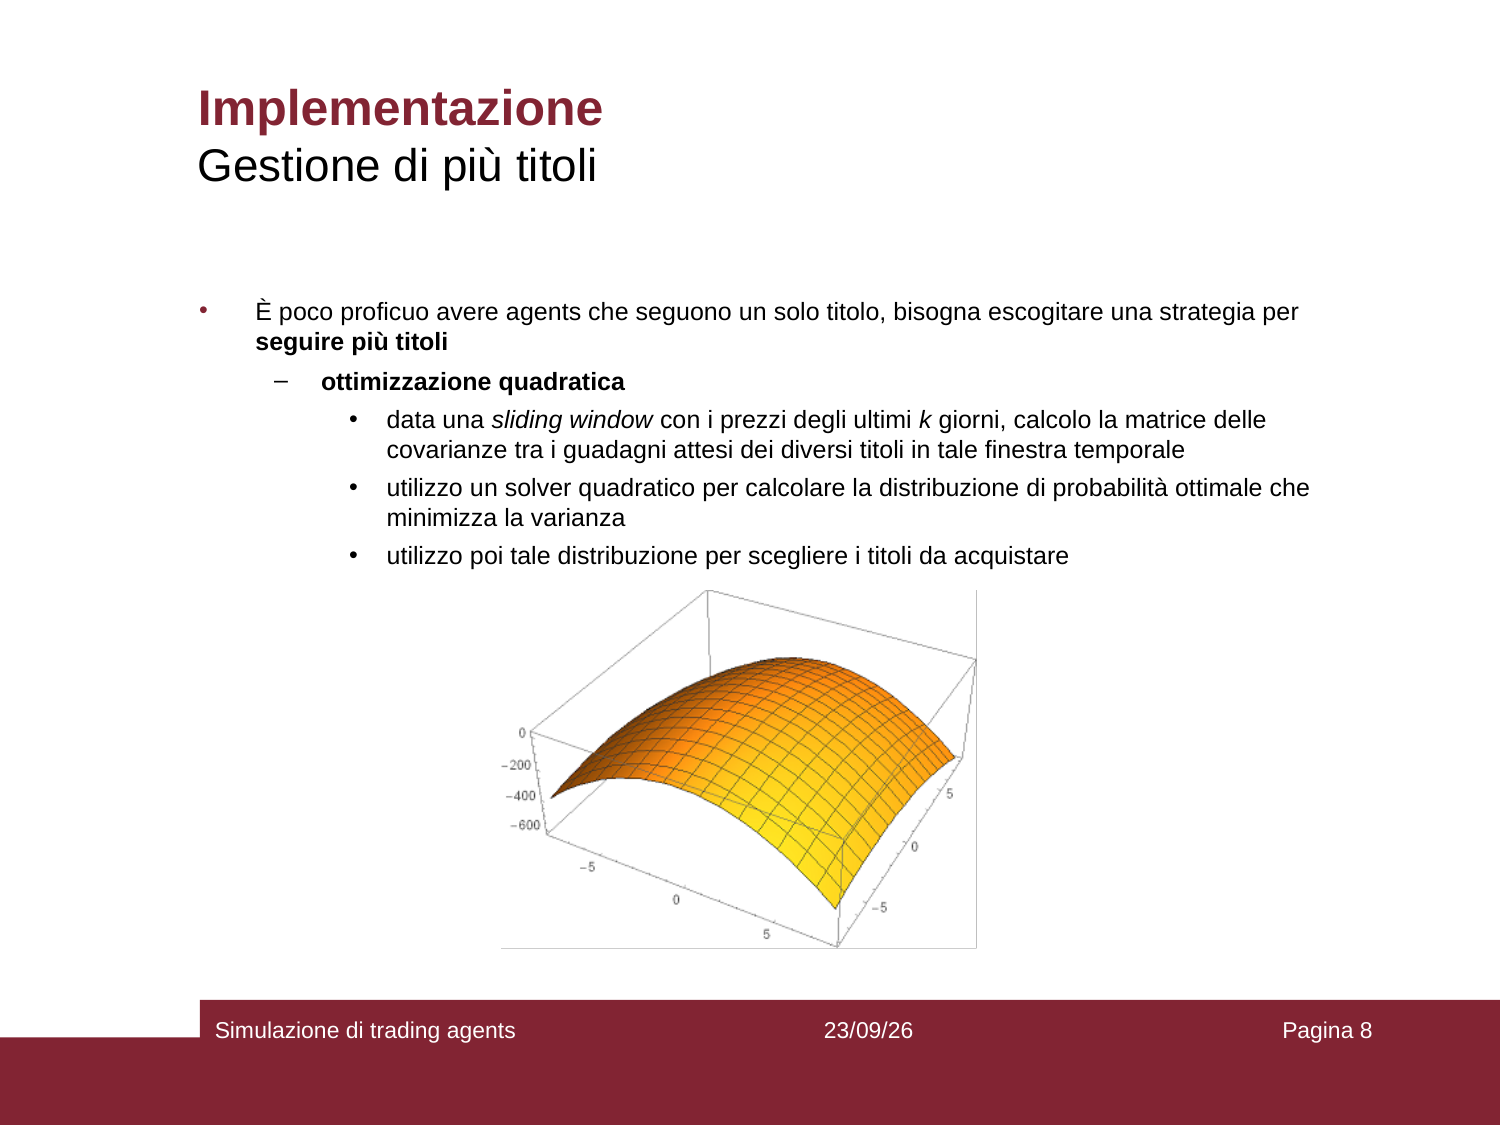

# Implementazione
Gestione di più titoli
È poco proficuo avere agents che seguono un solo titolo, bisogna escogitare una strategia per seguire più titoli
ottimizzazione quadratica
data una sliding window con i prezzi degli ultimi k giorni, calcolo la matrice delle covarianze tra i guadagni attesi dei diversi titoli in tale finestra temporale
utilizzo un solver quadratico per calcolare la distribuzione di probabilità ottimale che minimizza la varianza
utilizzo poi tale distribuzione per scegliere i titoli da acquistare
Simulazione di trading agents
8